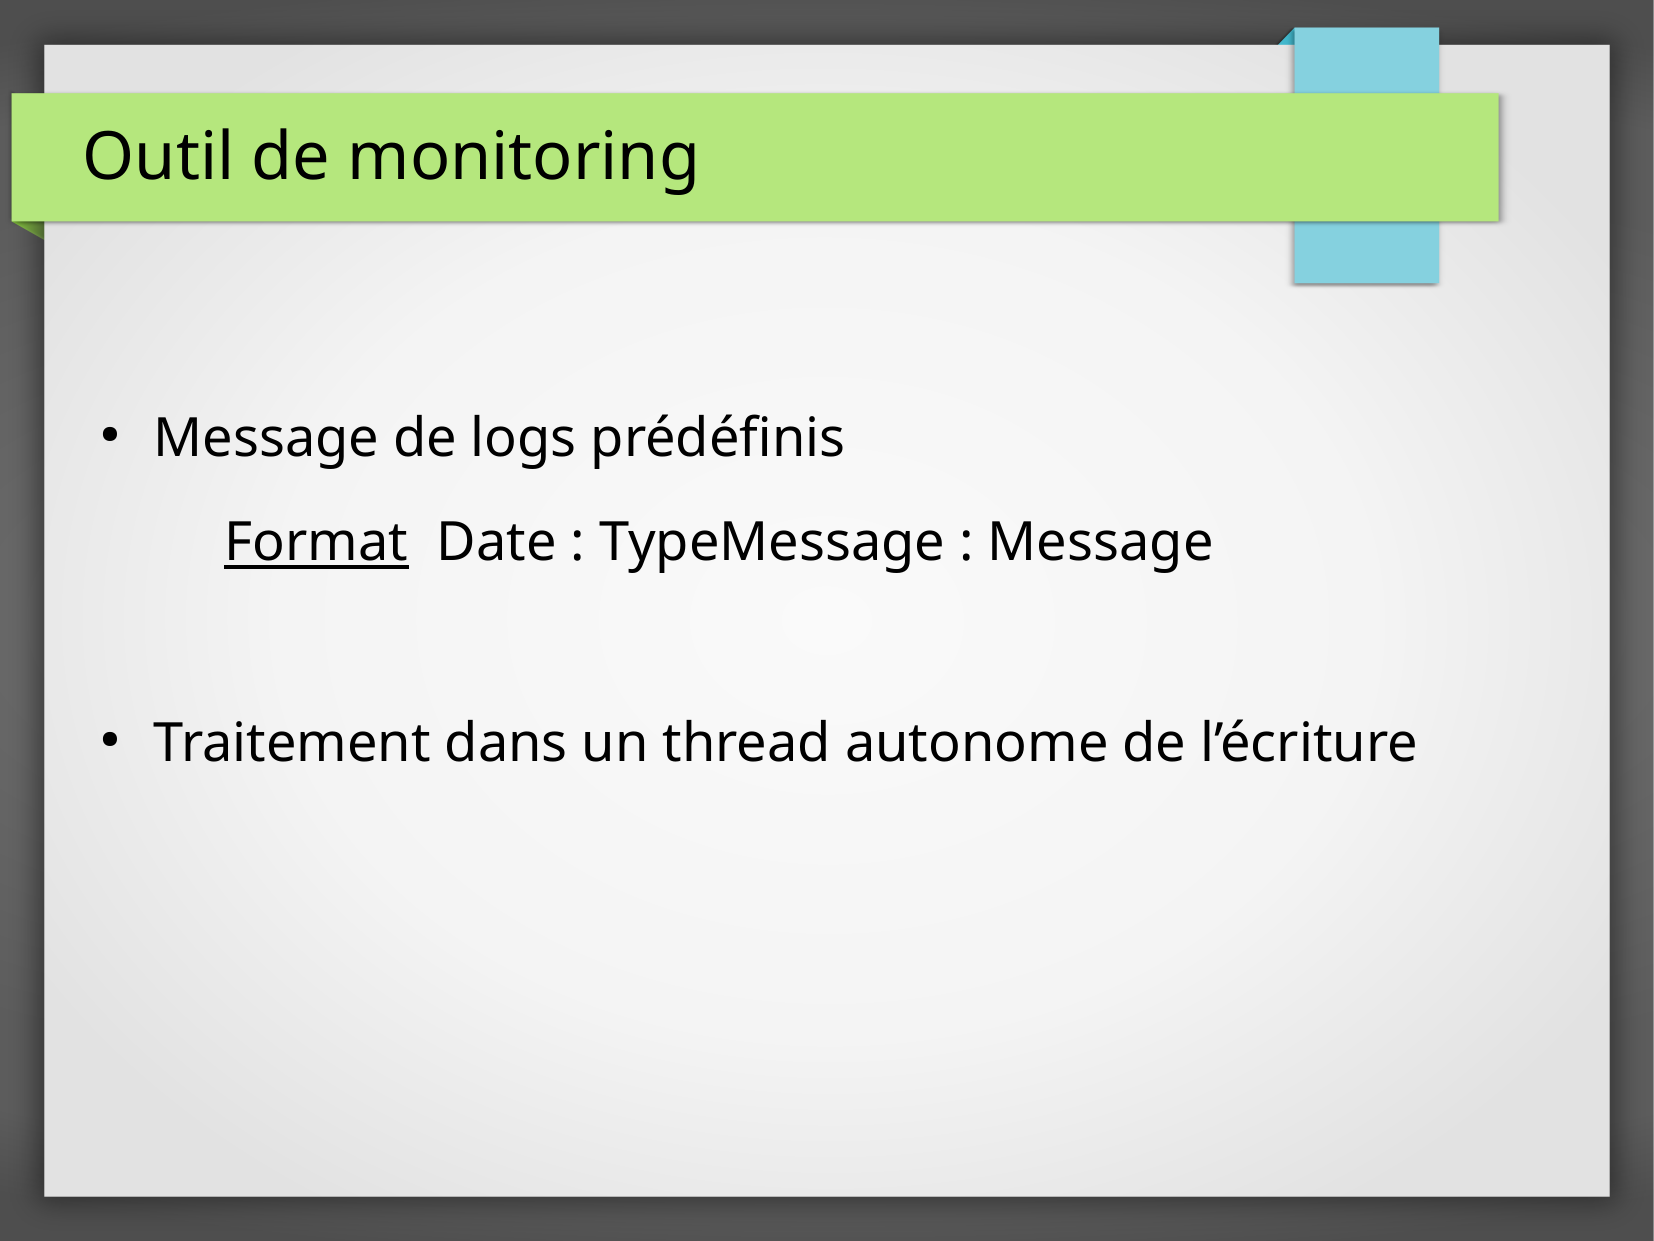

# Outil de monitoring
Message de logs prédéfinis
Format Date : TypeMessage : Message
Traitement dans un thread autonome de l’écriture